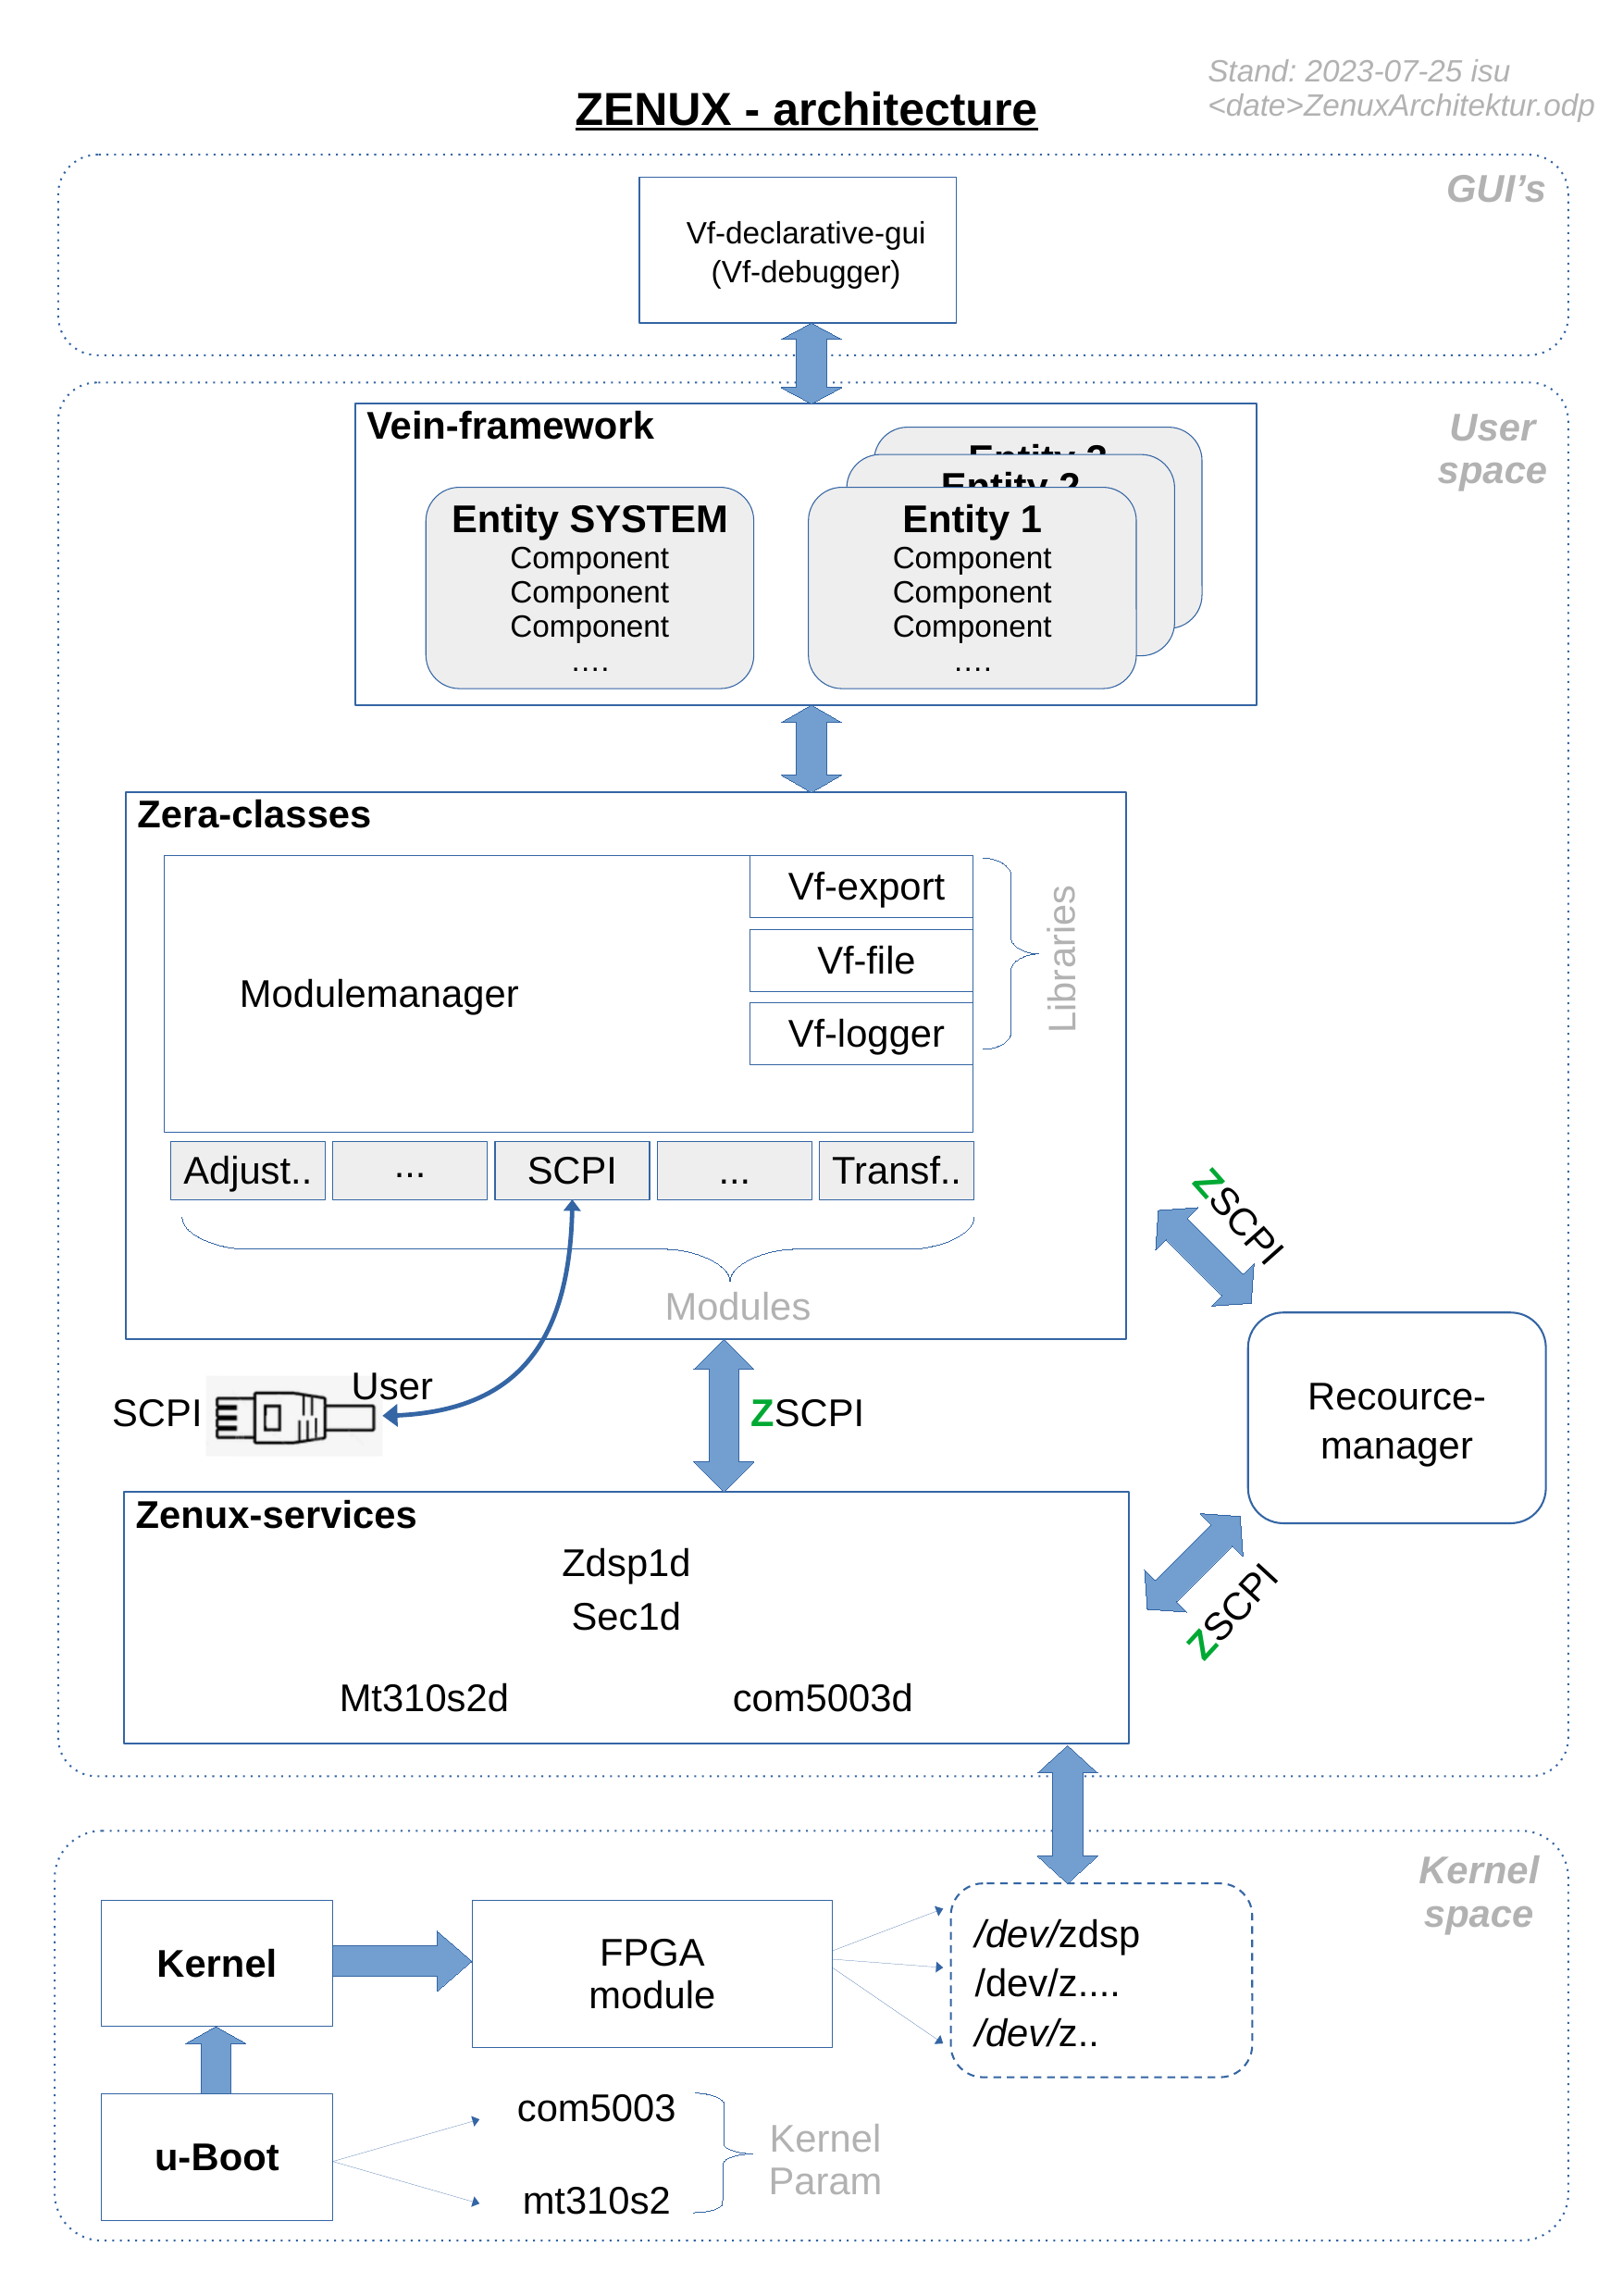

Stand: 2023-07-25 isu <date>ZenuxArchitektur.odp
ZENUX - architecture
GUI’s
 Vf-declarative-gui
 (Vf-debugger)
 Vein-framework
User
space
Entity 3
Component
Component
Component
….
Entity 2
Component
Component
Component
….
Entity SYSTEM
Component
Component
Component
….
Entity 1
Component
Component
Component
….
# Zera-classes
 Modulemanager
 Vf-export
Libraries
 Vf-file
 Vf-logger
Adjust..
...
SCPI
...
Transf..
ZSCPI
Modules
Recource-
manager
User
ZSCPI
SCPI
 Zenux-services
Zdsp1d
Sec1d
Mt310s2d com5003d
ZSCPI
Kernel
space
/dev/zdsp
/dev/z....
/dev/z..
Kernel
FPGA
module
com5003
u-Boot
Kernel
Param
mt310s2